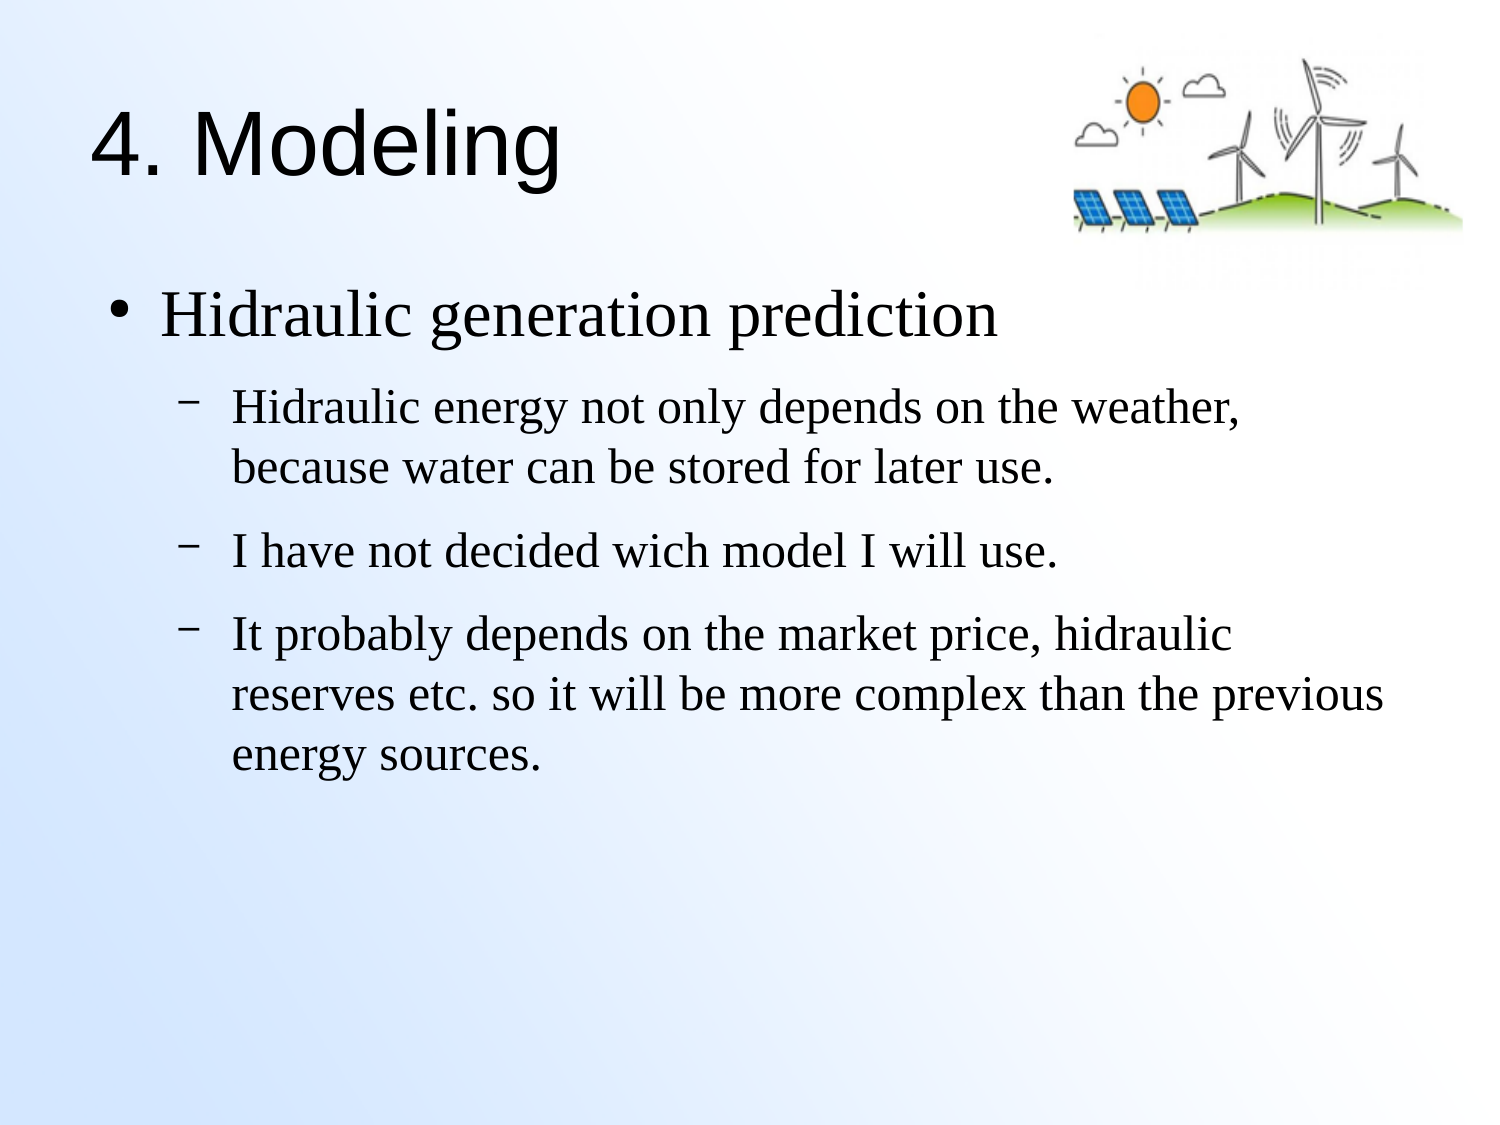

# 4. Modeling
Hidraulic generation prediction
Hidraulic energy not only depends on the weather, because water can be stored for later use.
I have not decided wich model I will use.
It probably depends on the market price, hidraulic reserves etc. so it will be more complex than the previous energy sources.